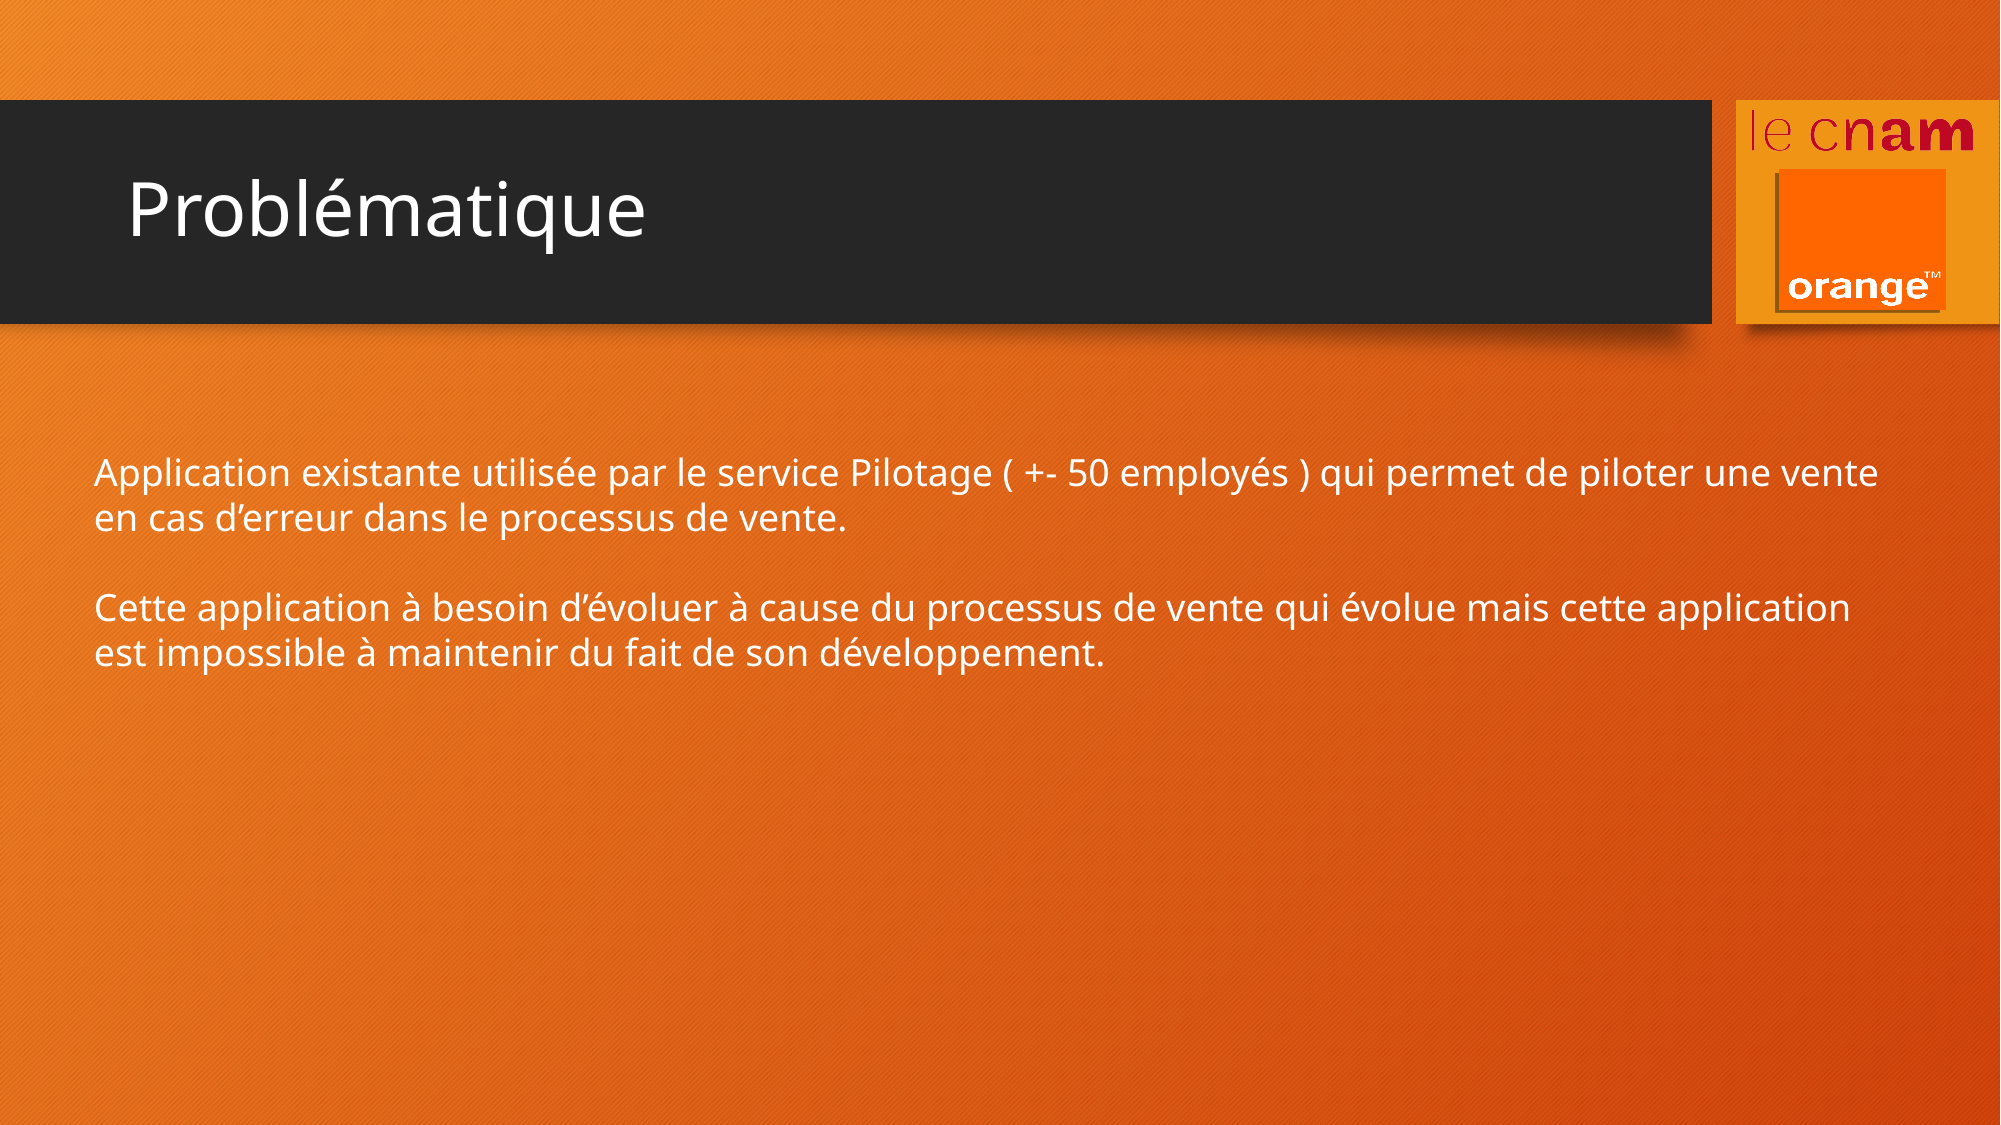

# Problématique
Application existante utilisée par le service Pilotage ( +- 50 employés ) qui permet de piloter une vente en cas d’erreur dans le processus de vente.
Cette application à besoin d’évoluer à cause du processus de vente qui évolue mais cette application est impossible à maintenir du fait de son développement.